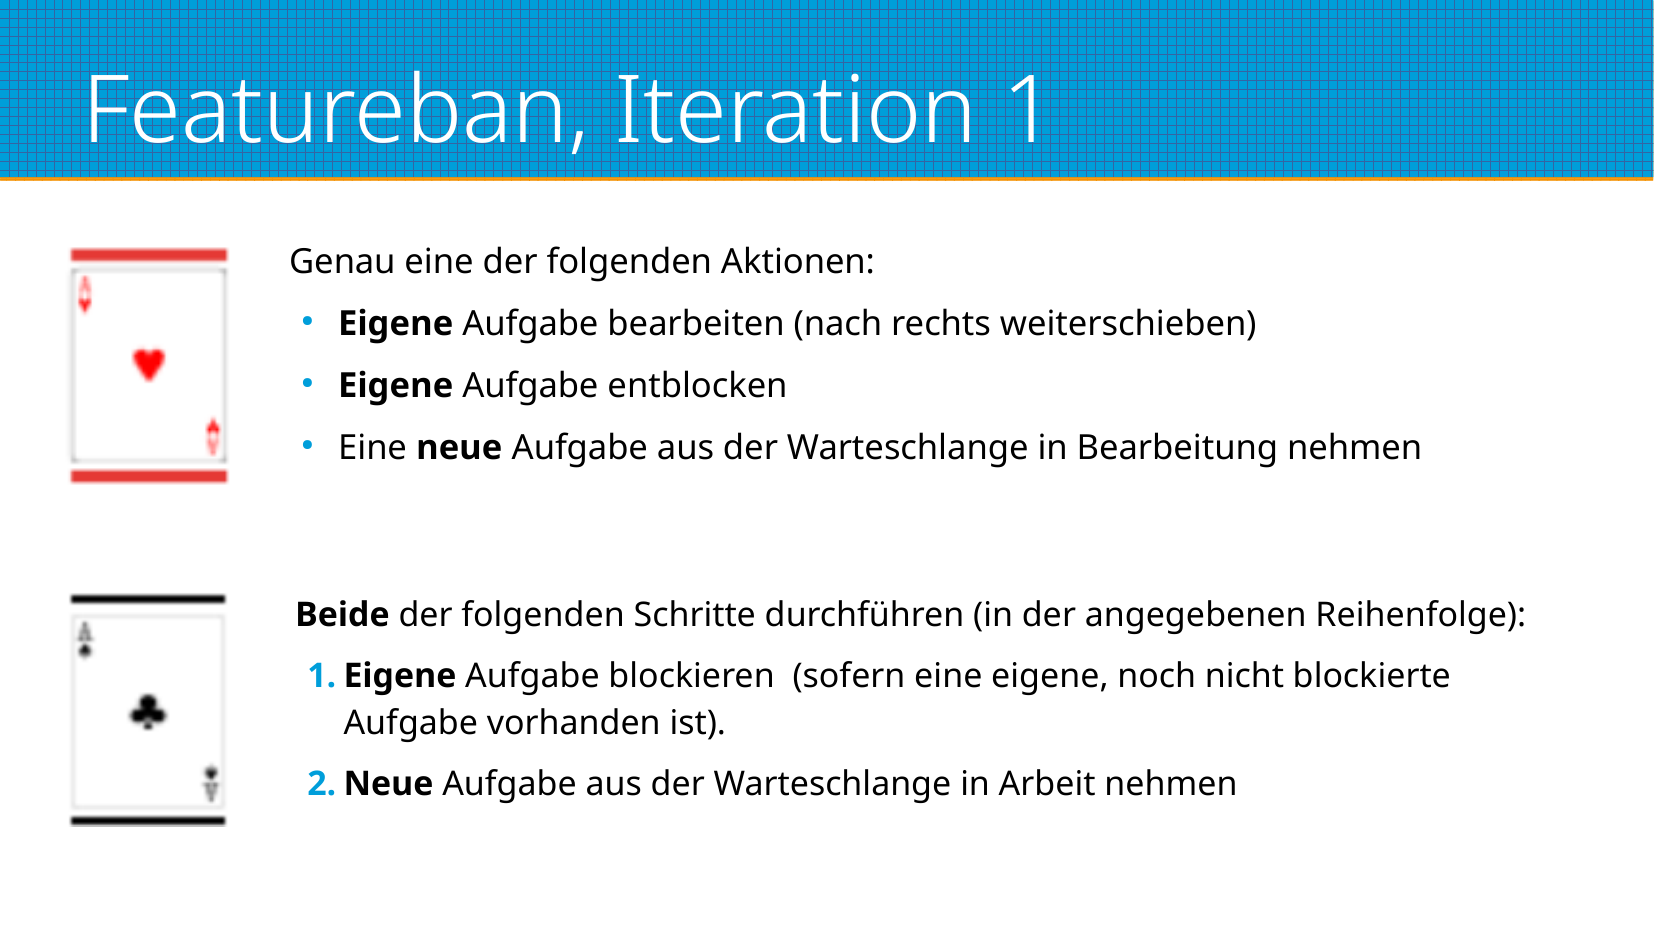

# Featureban, Iteration 1
Genau eine der folgenden Aktionen:
Eigene Aufgabe bearbeiten (nach rechts weiterschieben)
Eigene Aufgabe entblocken
Eine neue Aufgabe aus der Warteschlange in Bearbeitung nehmen
Beide der folgenden Schritte durchführen (in der angegebenen Reihenfolge):
Eigene Aufgabe blockieren (sofern eine eigene, noch nicht blockierte Aufgabe vorhanden ist).
Neue Aufgabe aus der Warteschlange in Arbeit nehmen